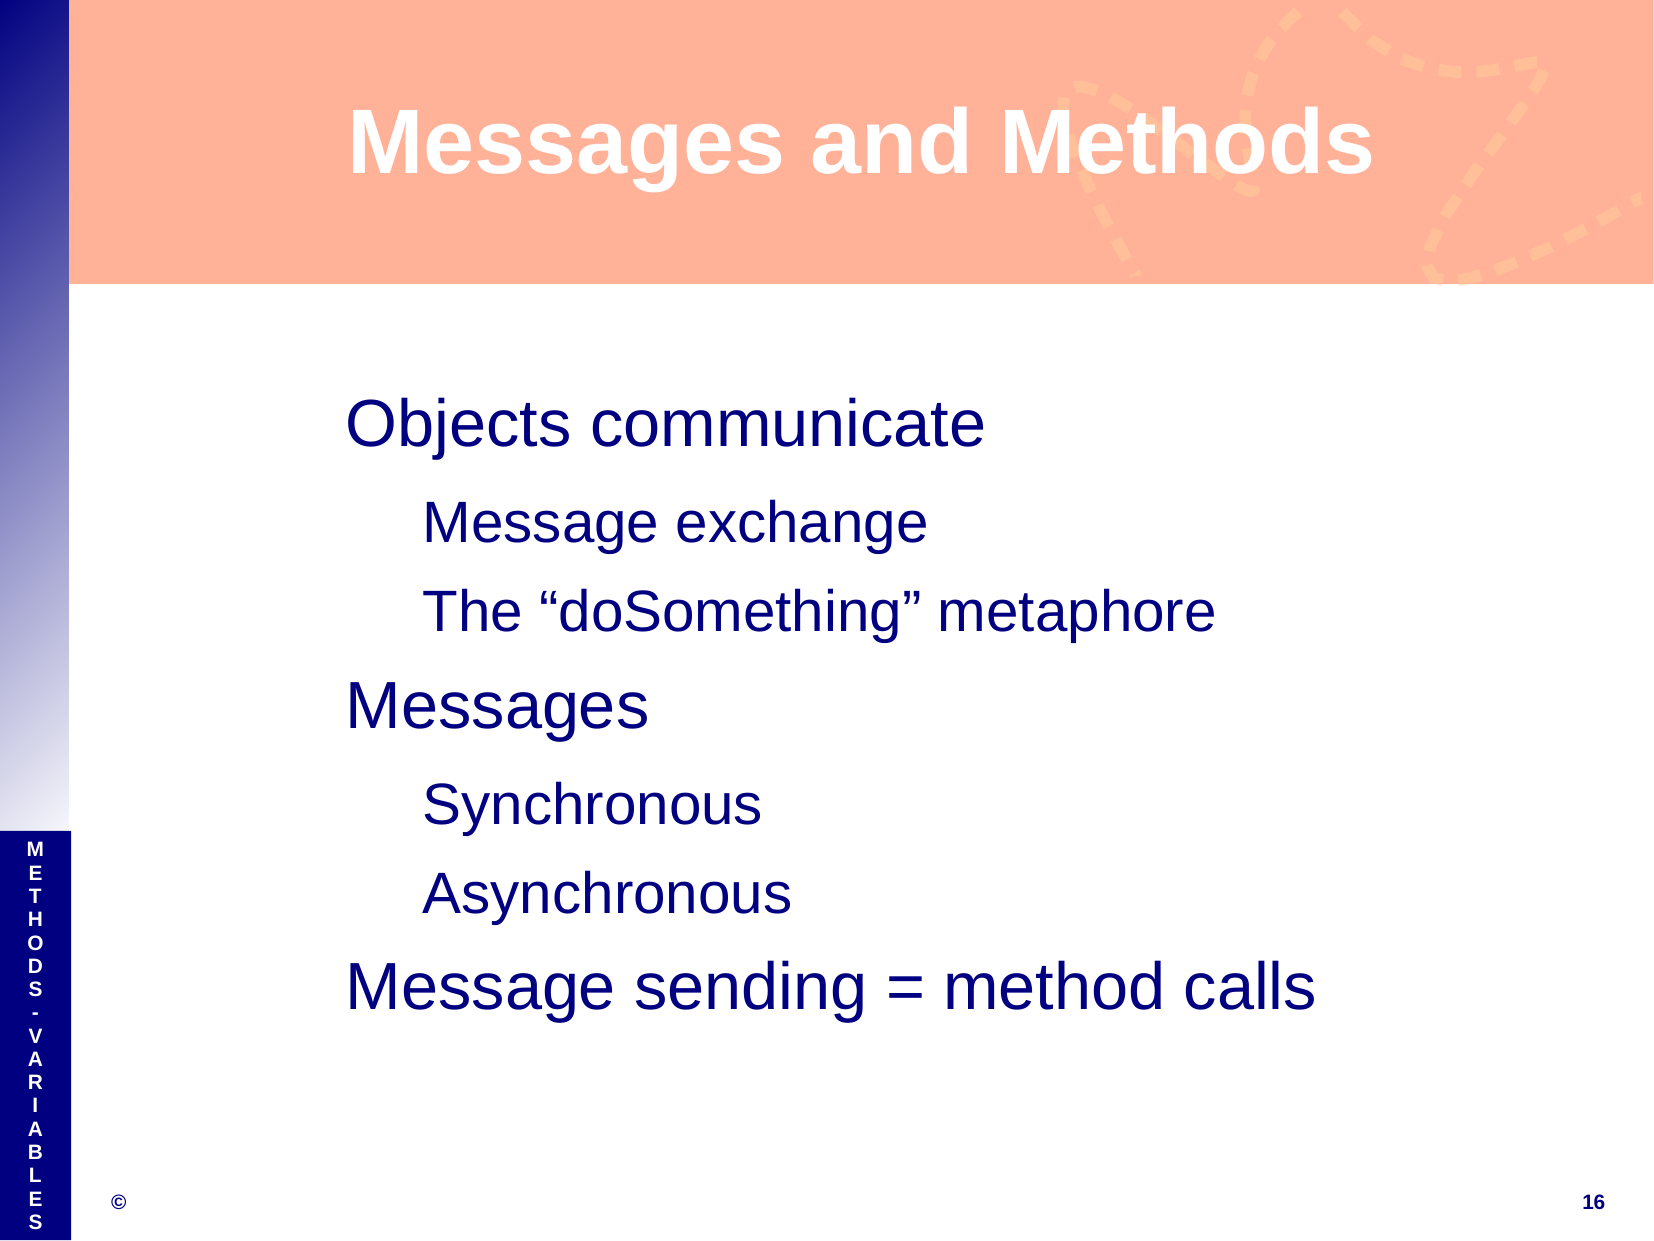

# Messages and Methods
Objects communicate
Message exchange
The “doSomething” metaphore
Messages
Synchronous
Asynchronous
Message sending = method calls
M
E
T
H
O
D
S
-
V
A
R
I
A
B
L
E
S